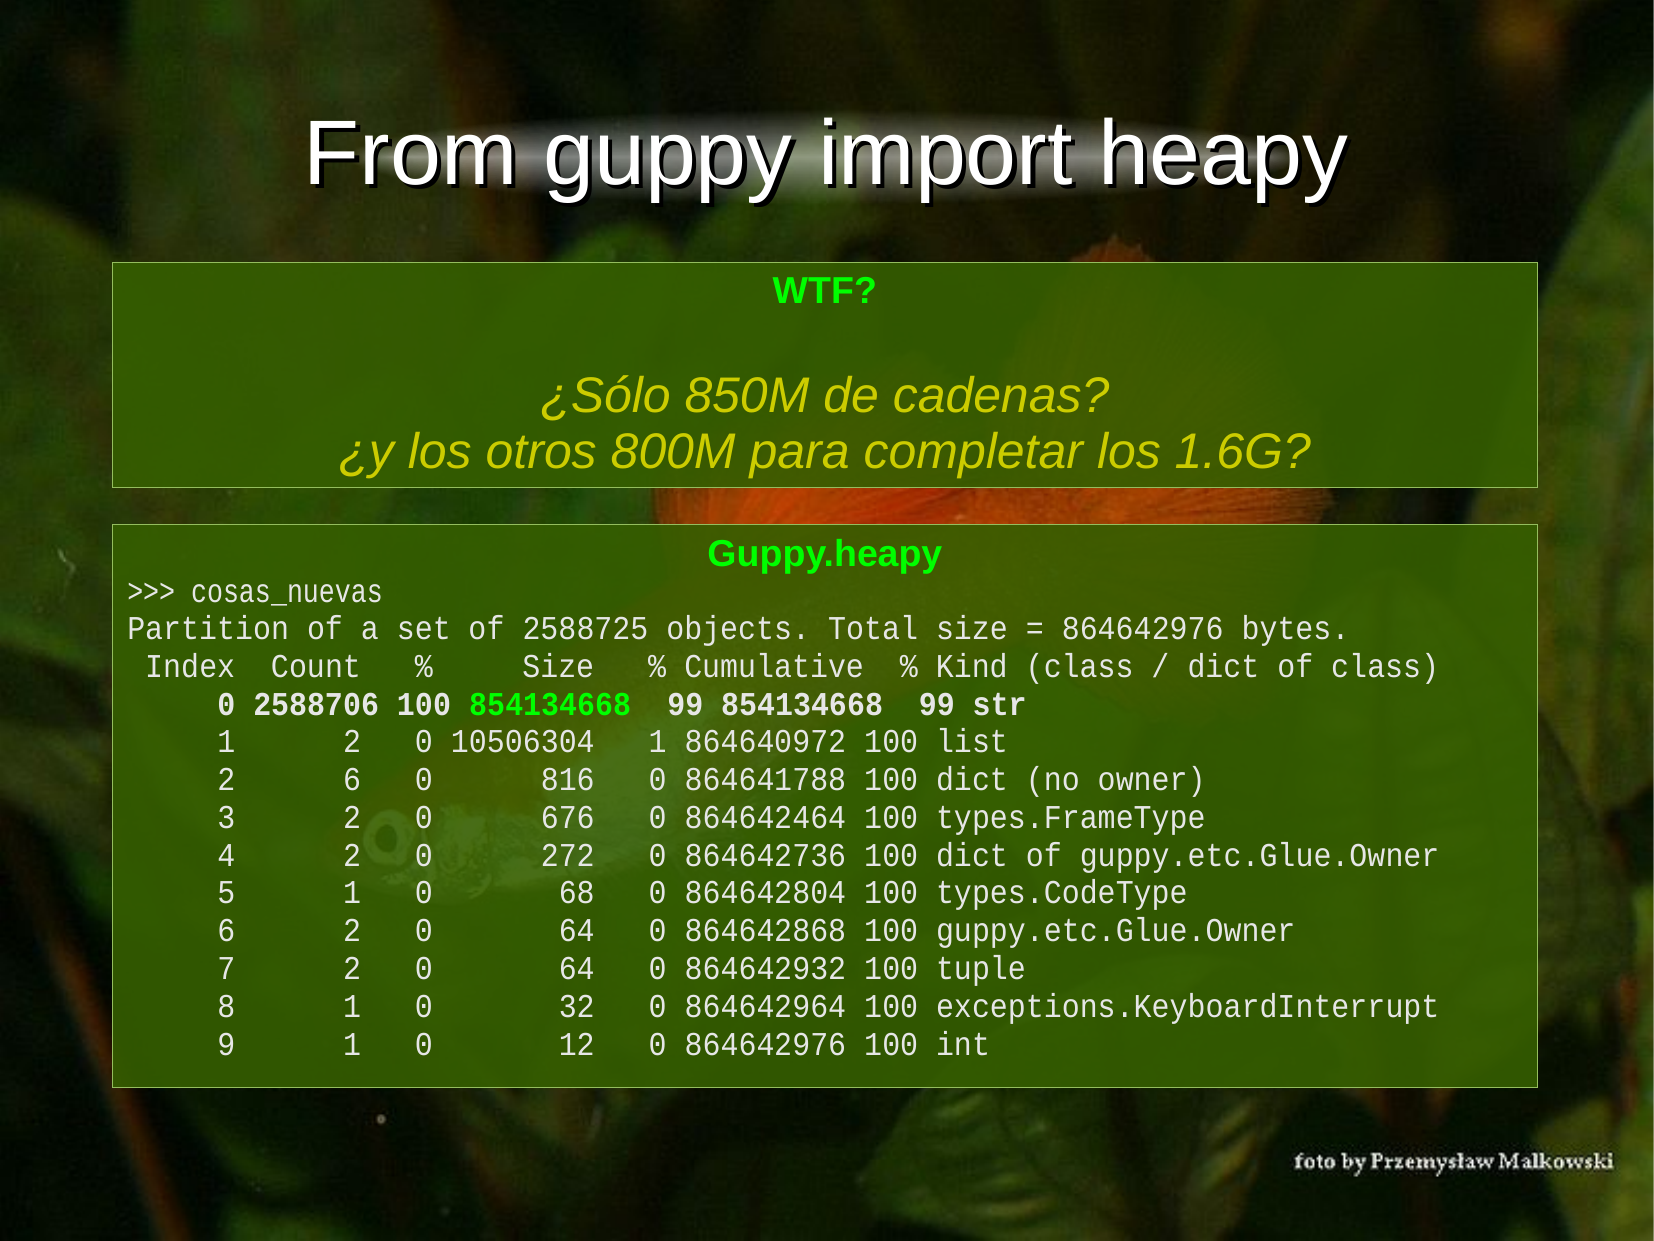

# From guppy import heapy
WTF?
¿Sólo 850M de cadenas?
¿y los otros 800M para completar los 1.6G?
Guppy.heapy
>>> cosas_nuevas
Partition of a set of 2588725 objects. Total size = 864642976 bytes.
 Index Count % Size % Cumulative % Kind (class / dict of class)
 0 2588706 100 854134668 99 854134668 99 str
 1 2 0 10506304 1 864640972 100 list
 2 6 0 816 0 864641788 100 dict (no owner)
 3 2 0 676 0 864642464 100 types.FrameType
 4 2 0 272 0 864642736 100 dict of guppy.etc.Glue.Owner
 5 1 0 68 0 864642804 100 types.CodeType
 6 2 0 64 0 864642868 100 guppy.etc.Glue.Owner
 7 2 0 64 0 864642932 100 tuple
 8 1 0 32 0 864642964 100 exceptions.KeyboardInterrupt
 9 1 0 12 0 864642976 100 int